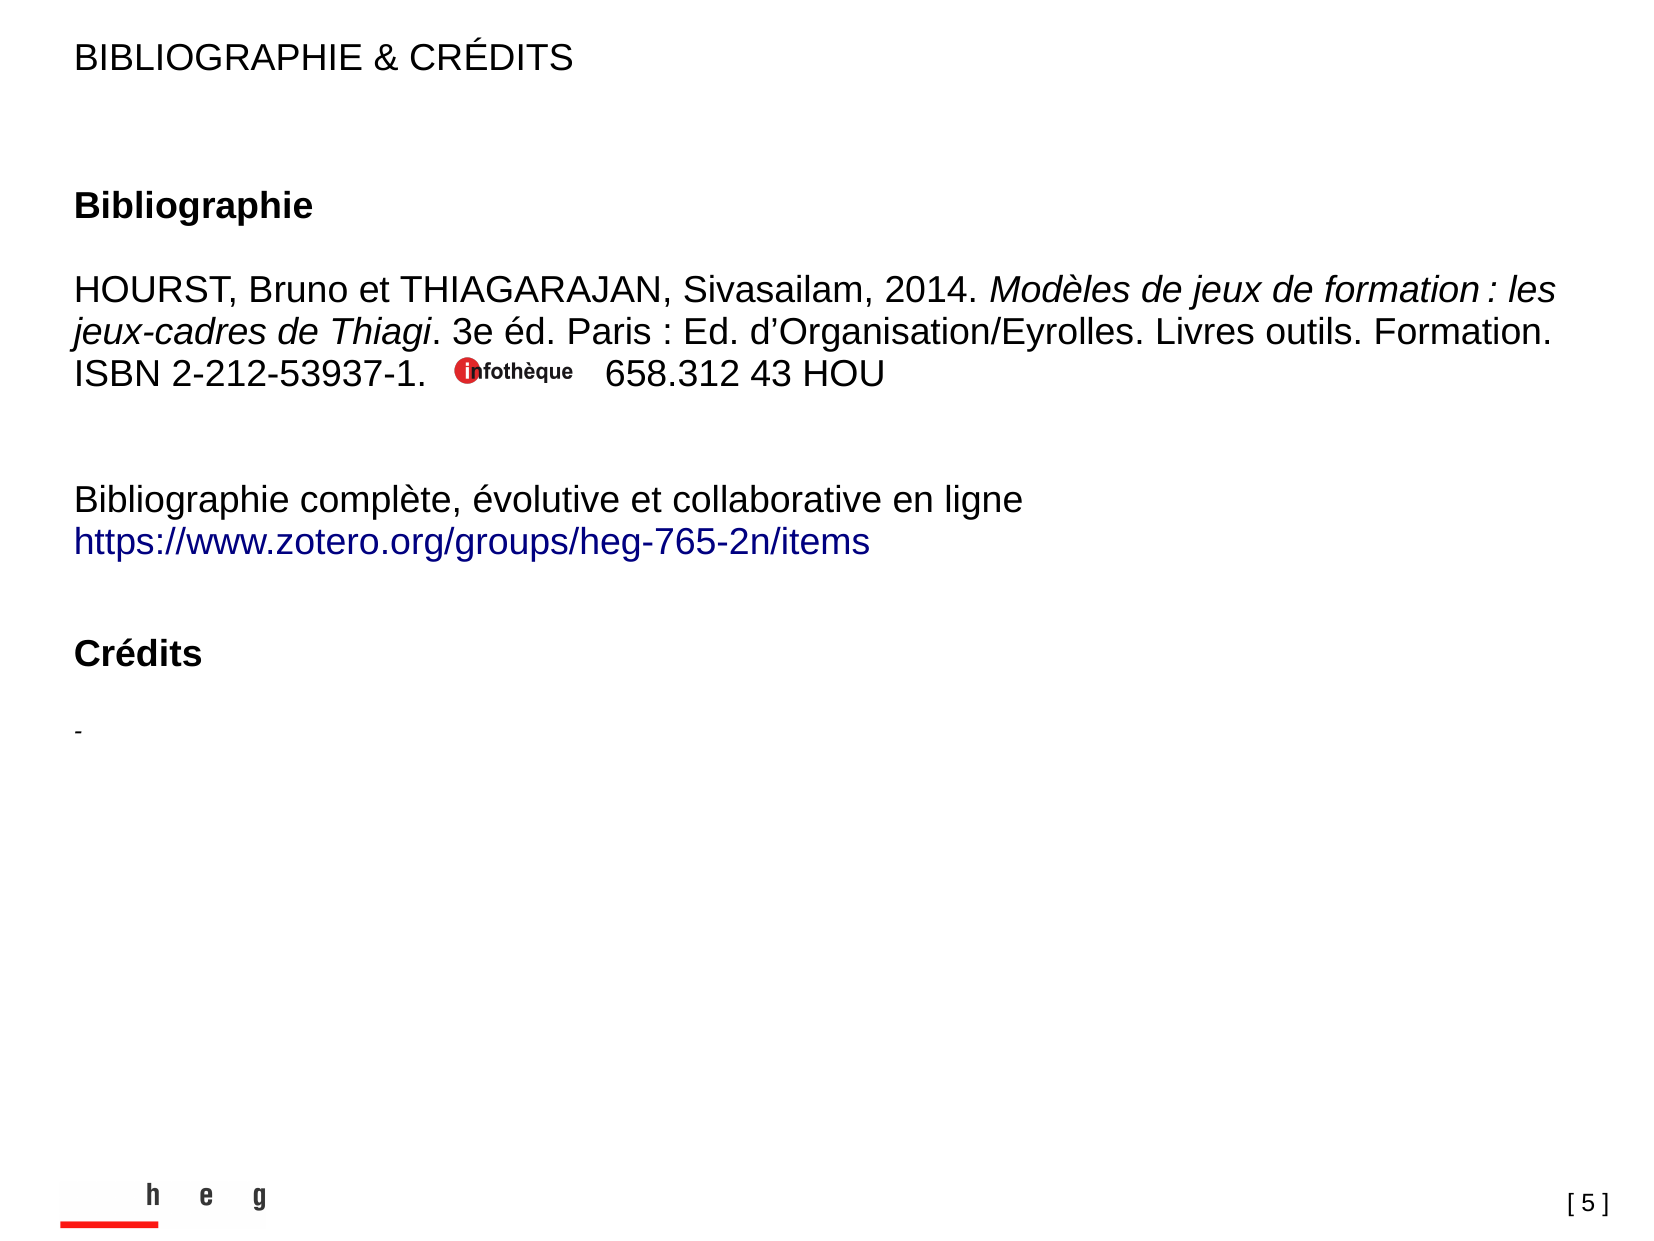

BIBLIOGRAPHIE & CRÉDITS
Bibliographie
HOURST, Bruno et THIAGARAJAN, Sivasailam, 2014. Modèles de jeux de formation : les jeux-cadres de Thiagi. 3e éd. Paris : Ed. d’Organisation/Eyrolles. Livres outils. Formation. ISBN 2-212-53937-1. 658.312 43 HOU
Bibliographie complète, évolutive et collaborative en ligne
https://www.zotero.org/groups/heg-765-2n/items
Crédits
-